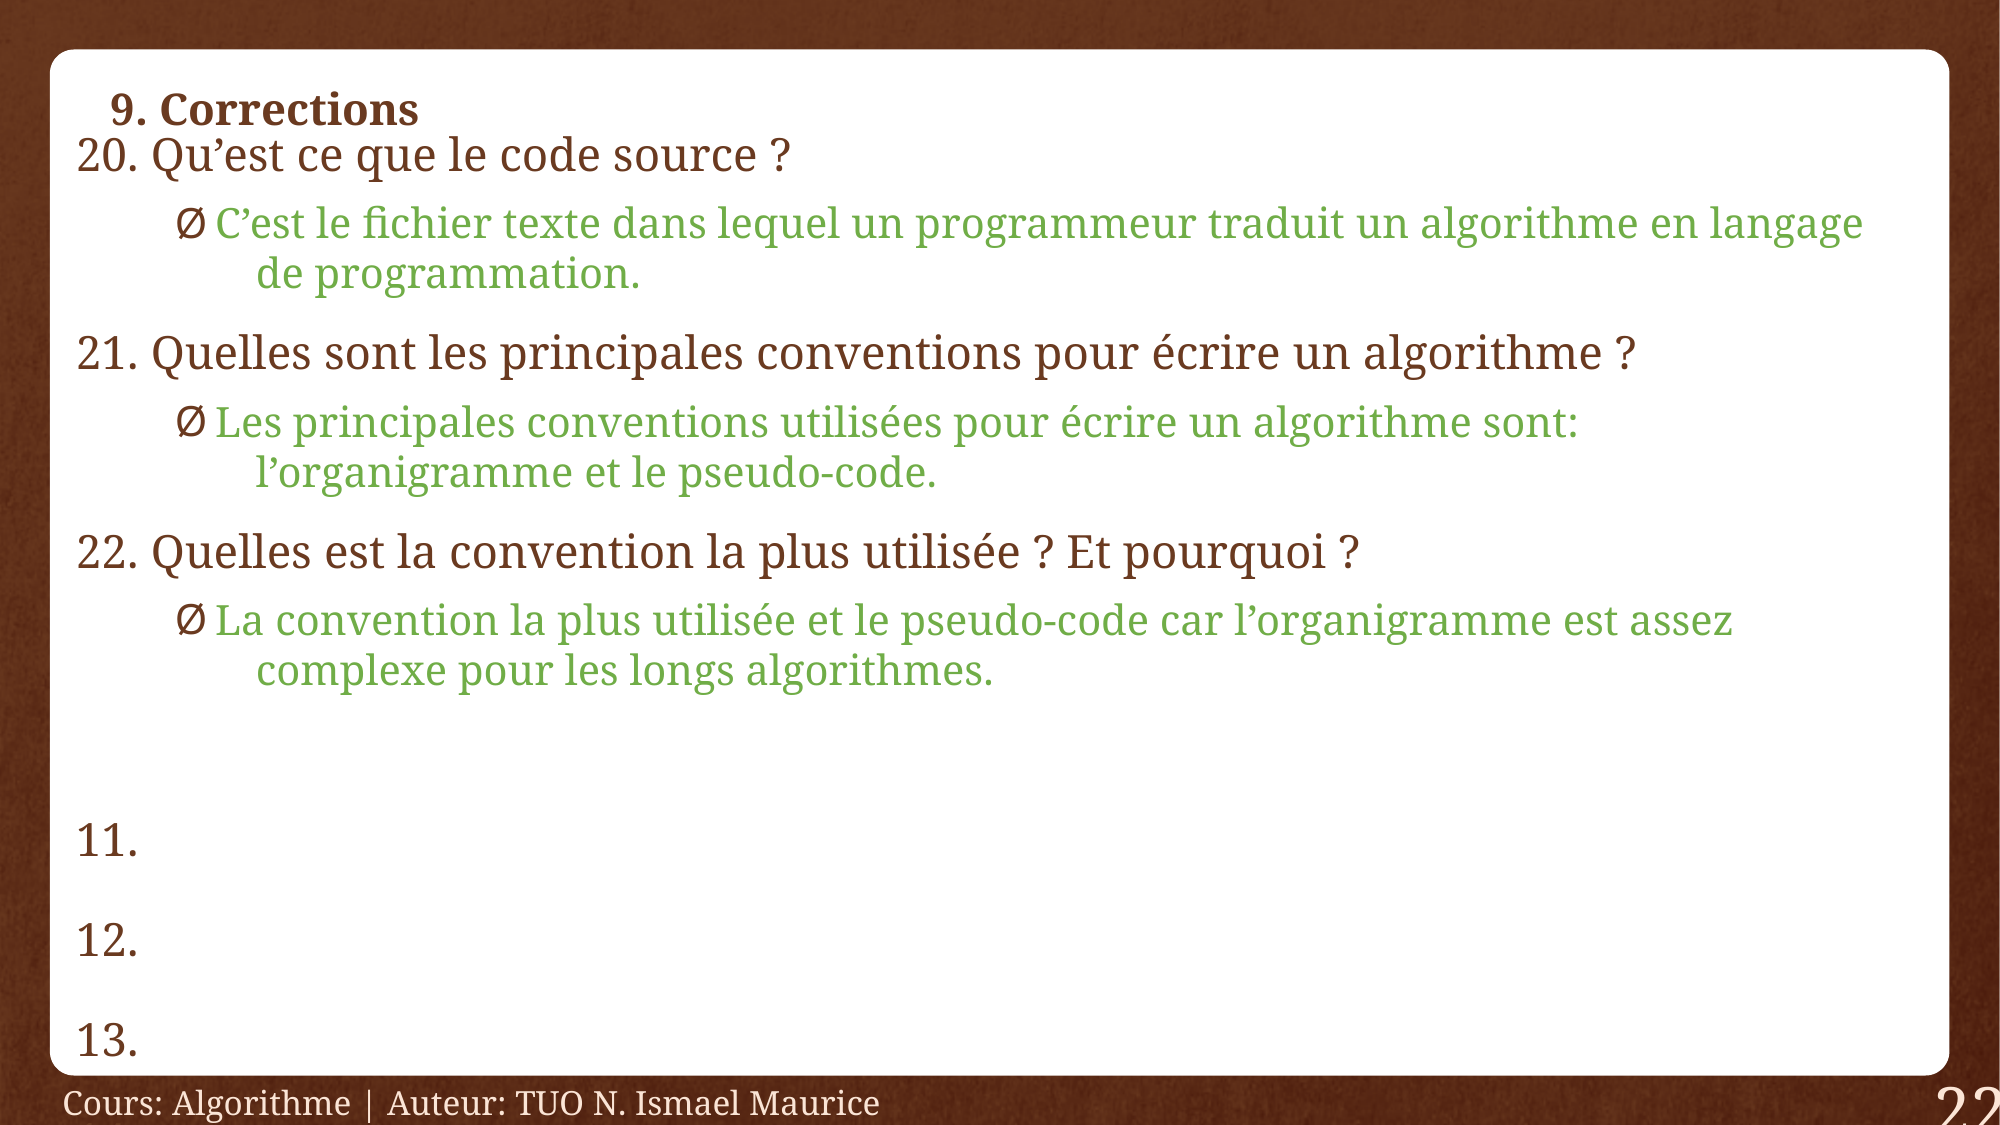

9. Corrections
# Qu’est ce que le code source ?
C’est le fichier texte dans lequel un programmeur traduit un algorithme en langage de programmation.
Quelles sont les principales conventions pour écrire un algorithme ?
Les principales conventions utilisées pour écrire un algorithme sont: l’organigramme et le pseudo-code.
Quelles est la convention la plus utilisée ? Et pourquoi ?
La convention la plus utilisée et le pseudo-code car l’organigramme est assez complexe pour les longs algorithmes.
Cours: Algorithme | Auteur: TUO N. Ismael Maurice